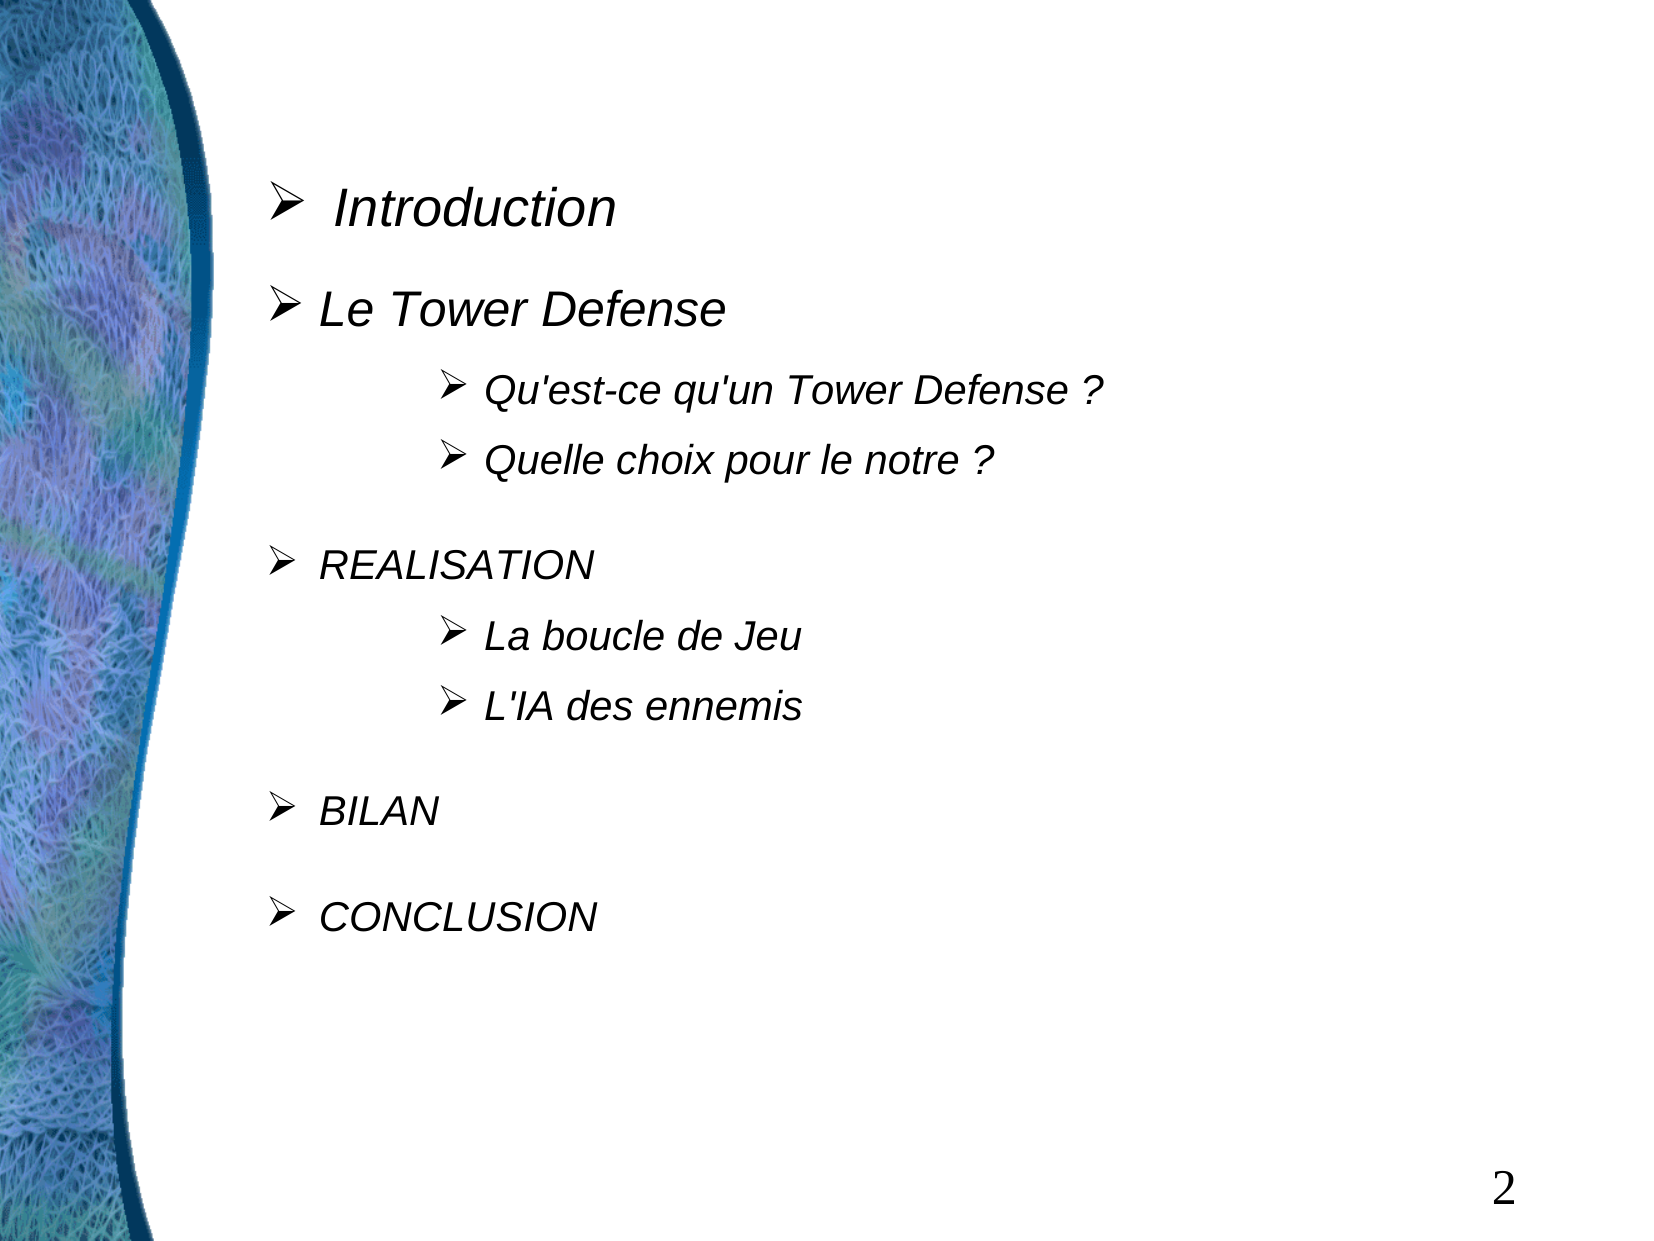

# Introduction
Le Tower Defense
Qu'est-ce qu'un Tower Defense ?
Quelle choix pour le notre ?
REALISATION
La boucle de Jeu
L'IA des ennemis
BILAN
CONCLUSION